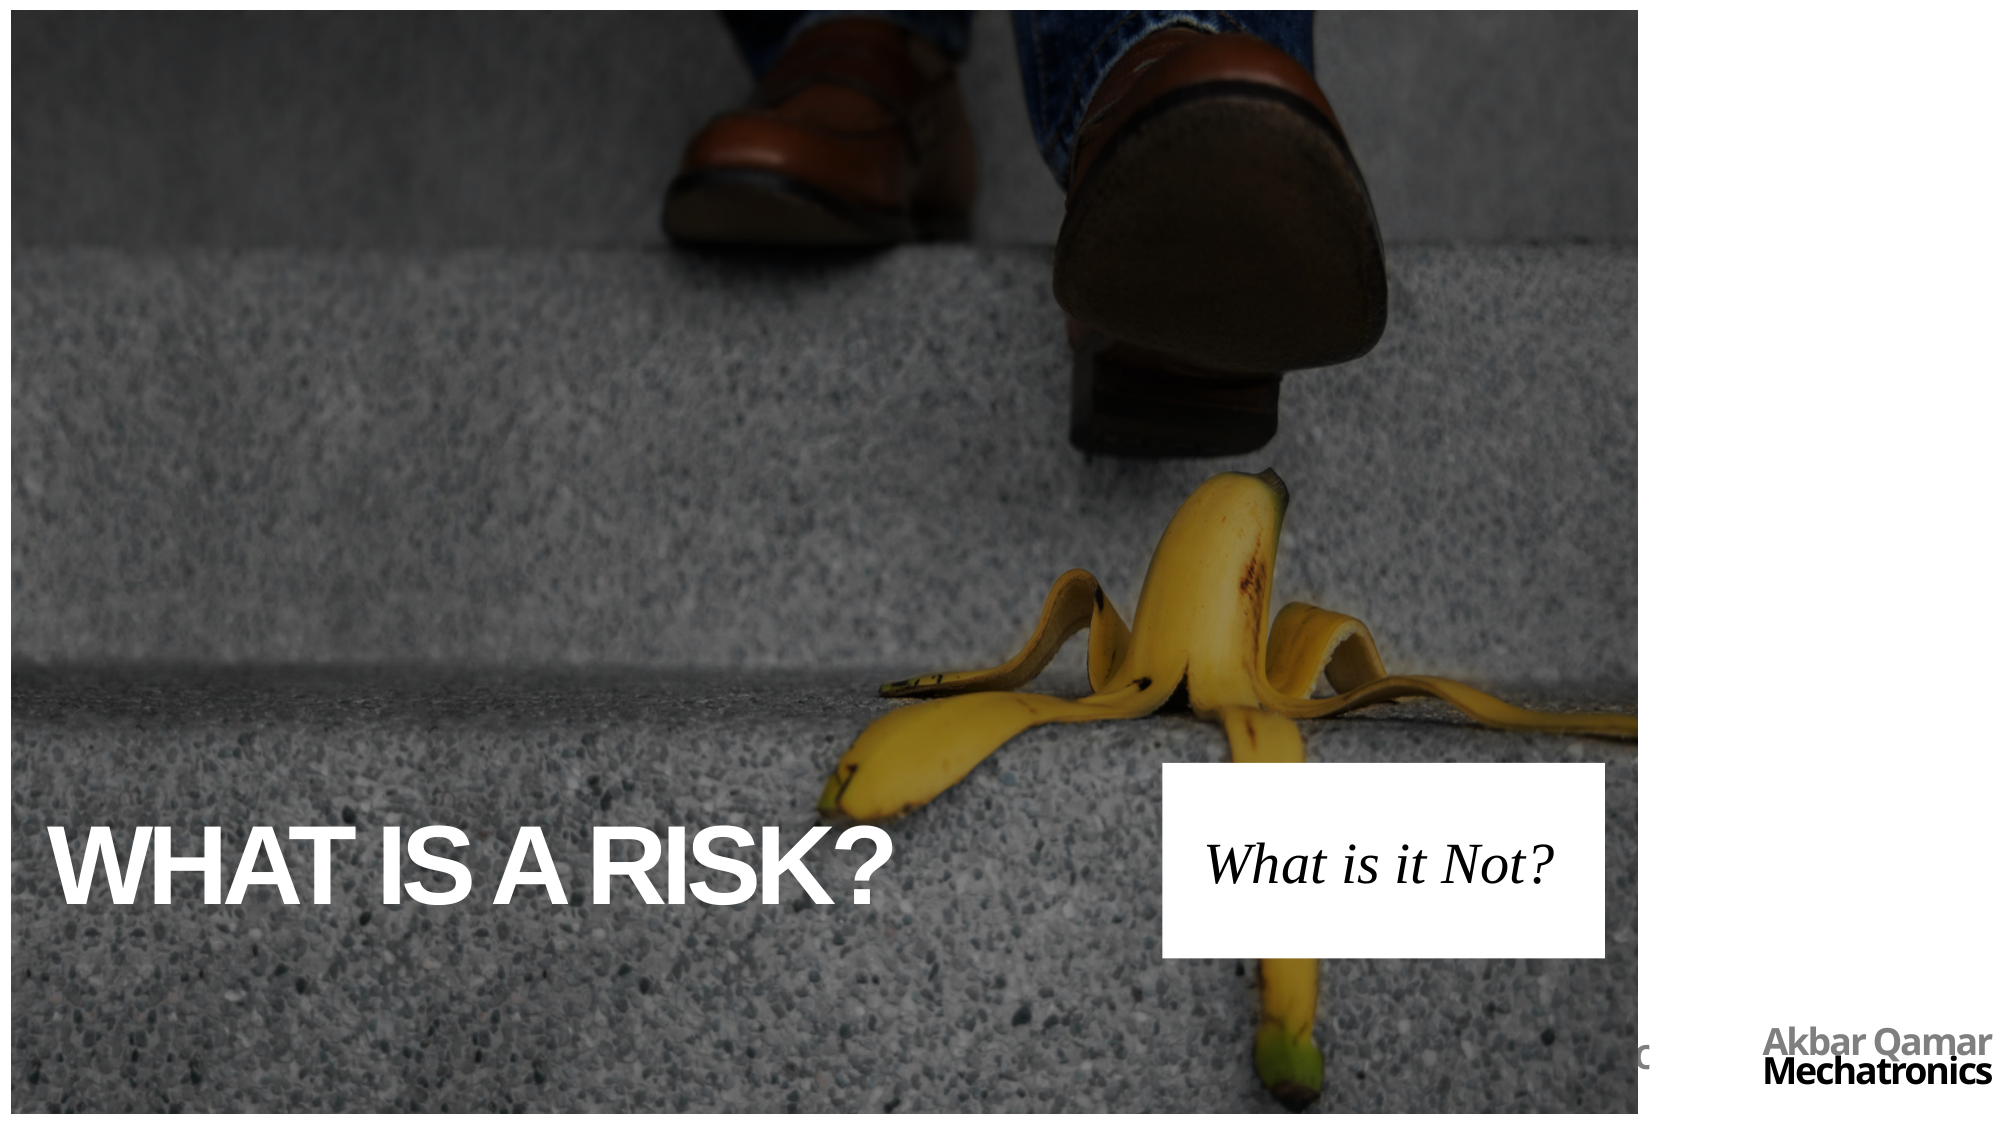

# What is a risk?
What is it Not?
Akbar Qamar
Mechatronics